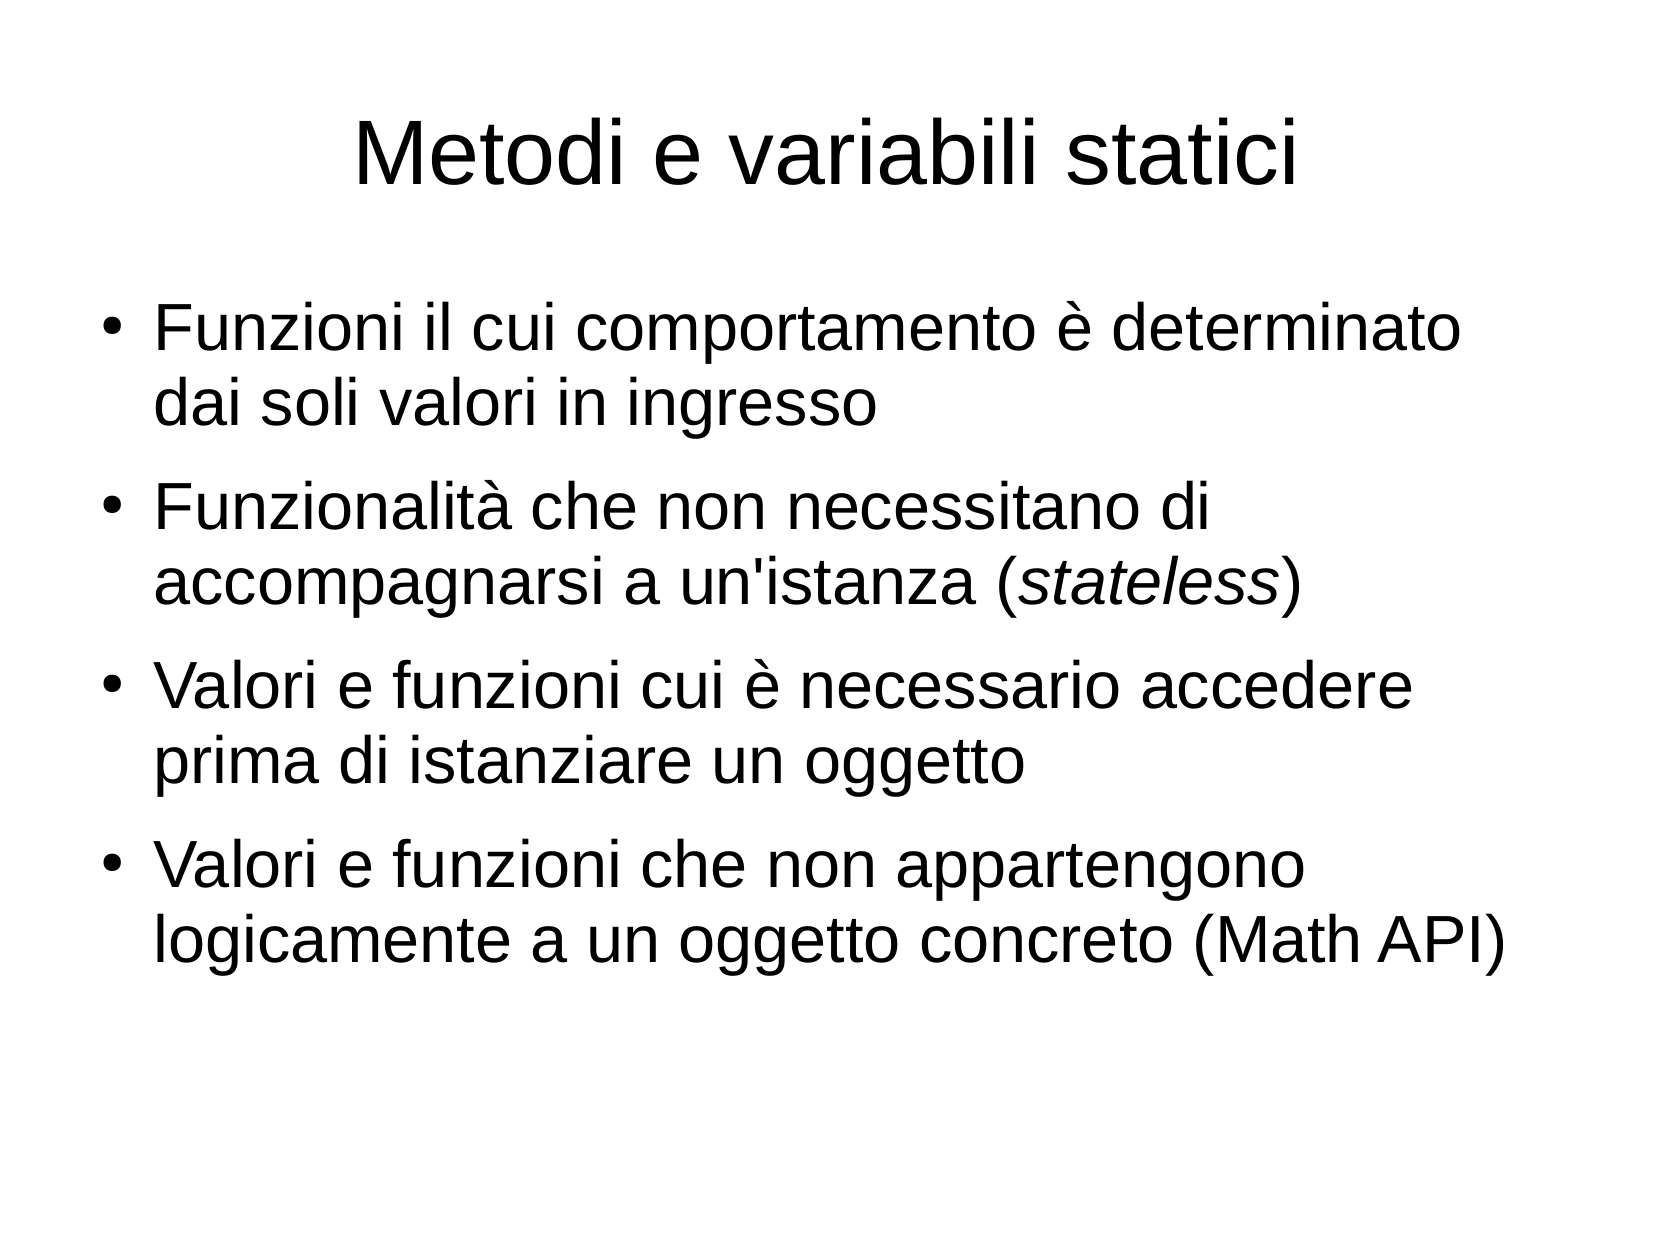

# Metodi e variabili statici
Funzioni il cui comportamento è determinato dai soli valori in ingresso
Funzionalità che non necessitano di accompagnarsi a un'istanza (stateless)
Valori e funzioni cui è necessario accedere prima di istanziare un oggetto
Valori e funzioni che non appartengono logicamente a un oggetto concreto (Math API)